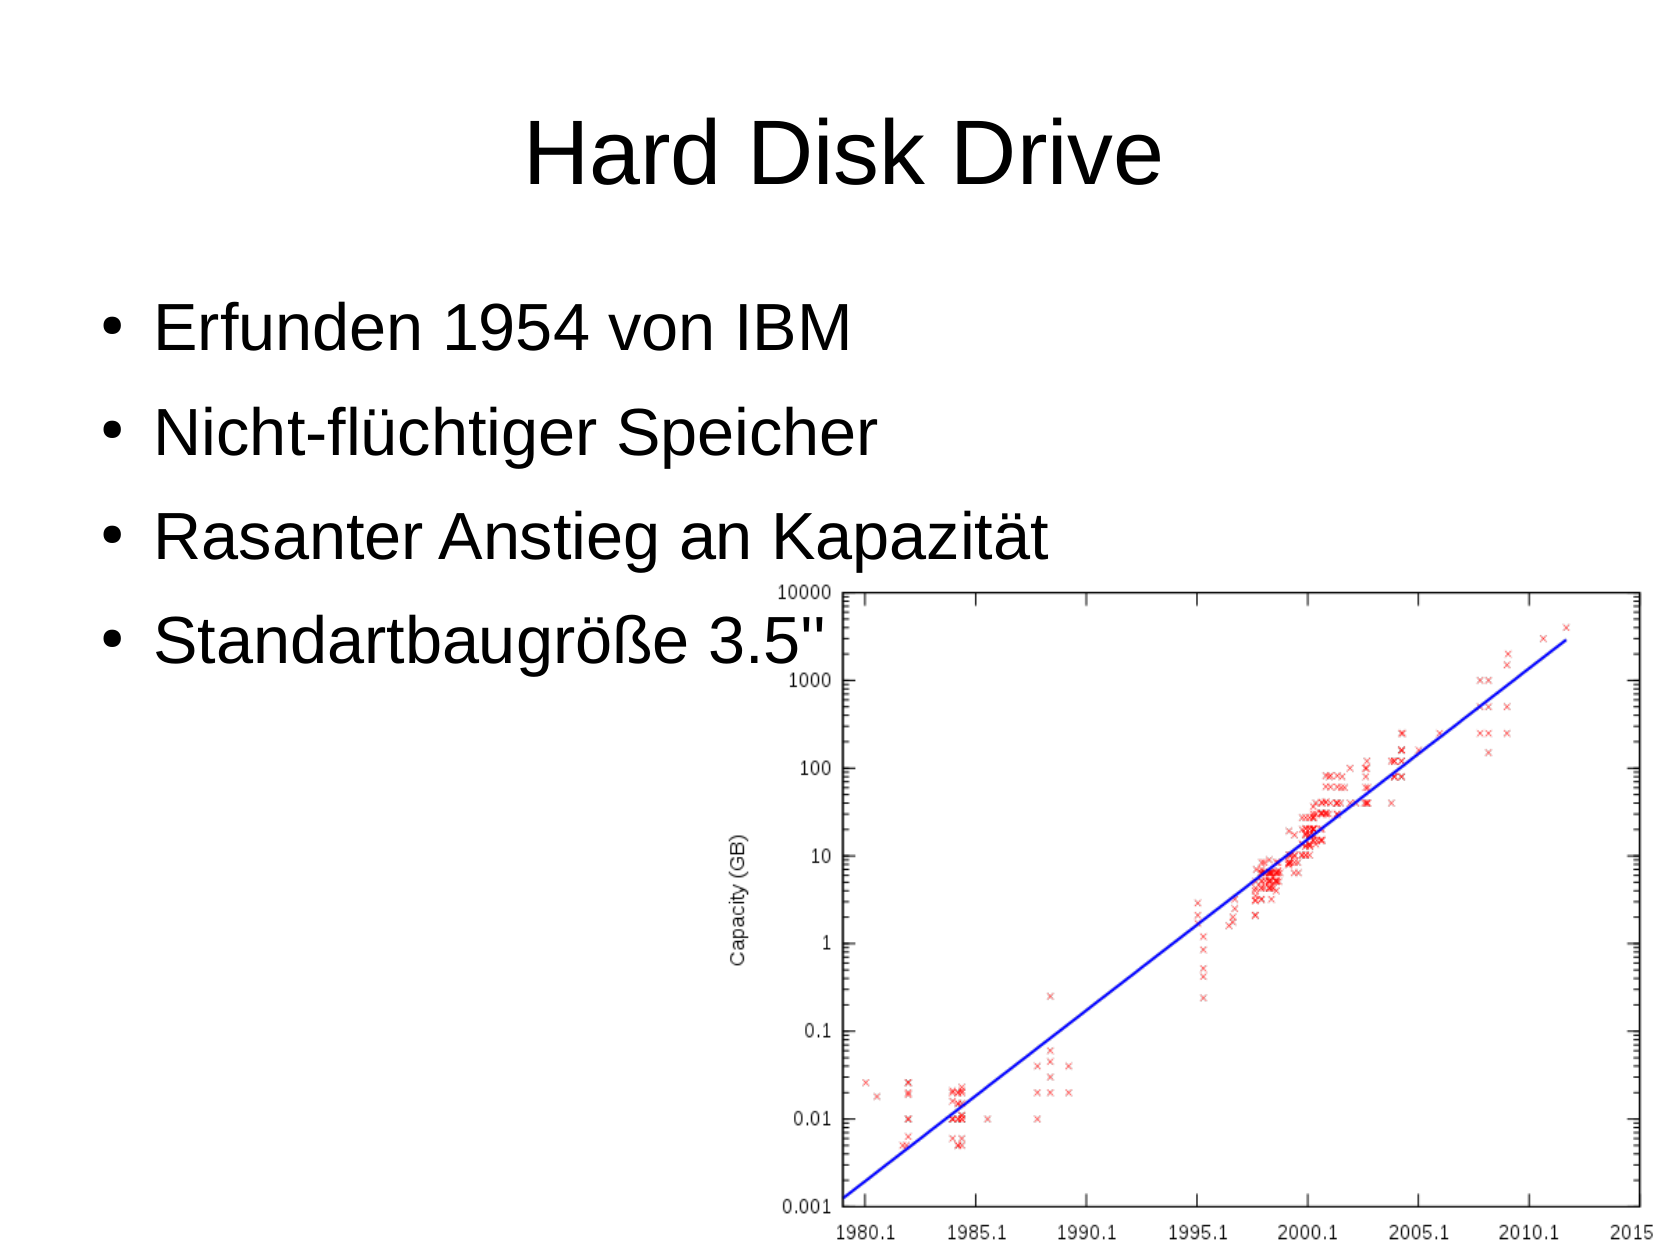

# Hard Disk Drive
Erfunden 1954 von IBM
Nicht-flüchtiger Speicher
Rasanter Anstieg an Kapazität
Standartbaugröße 3.5''